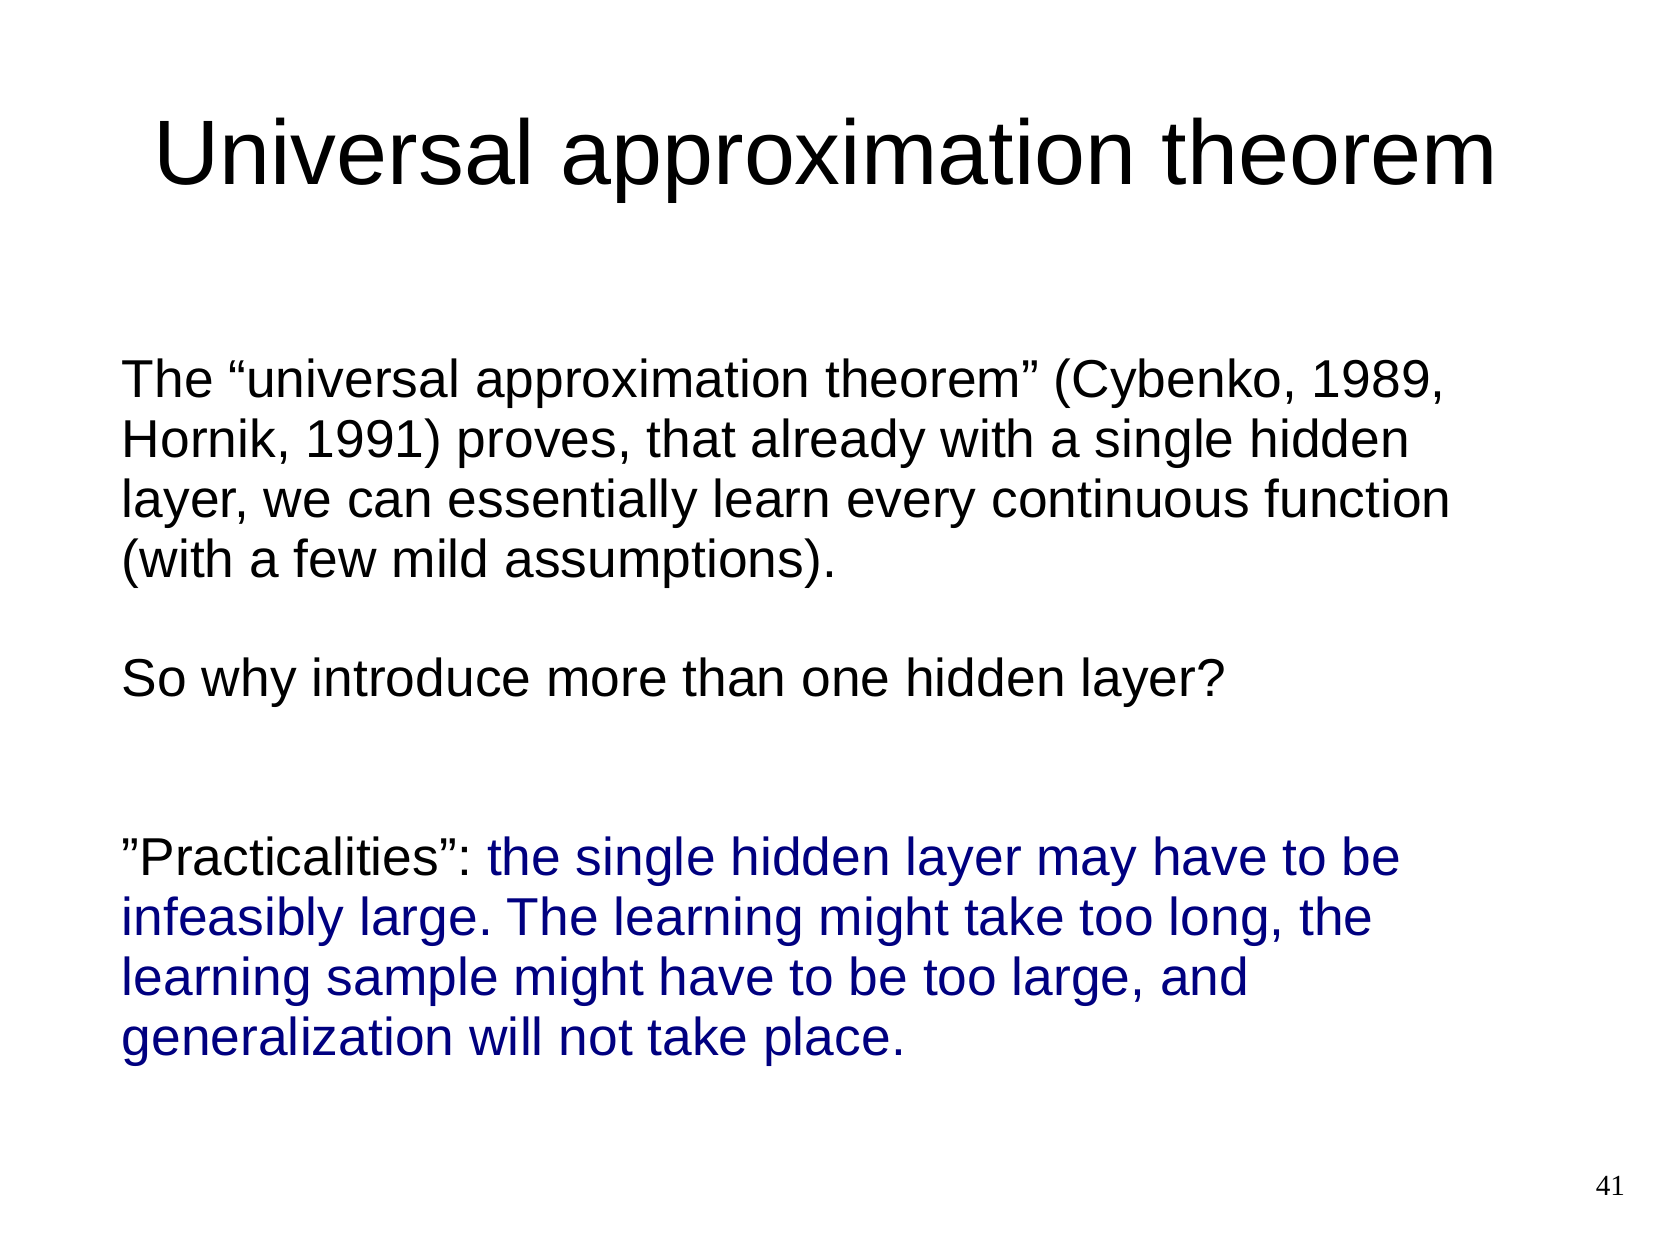

# Universal approximation theorem
The “universal approximation theorem” (Cybenko, 1989, Hornik, 1991) proves, that already with a single hidden layer, we can essentially learn every continuous function (with a few mild assumptions).
So why introduce more than one hidden layer?
”Practicalities”: the single hidden layer may have to be infeasibly large. The learning might take too long, the learning sample might have to be too large, and generalization will not take place.
41